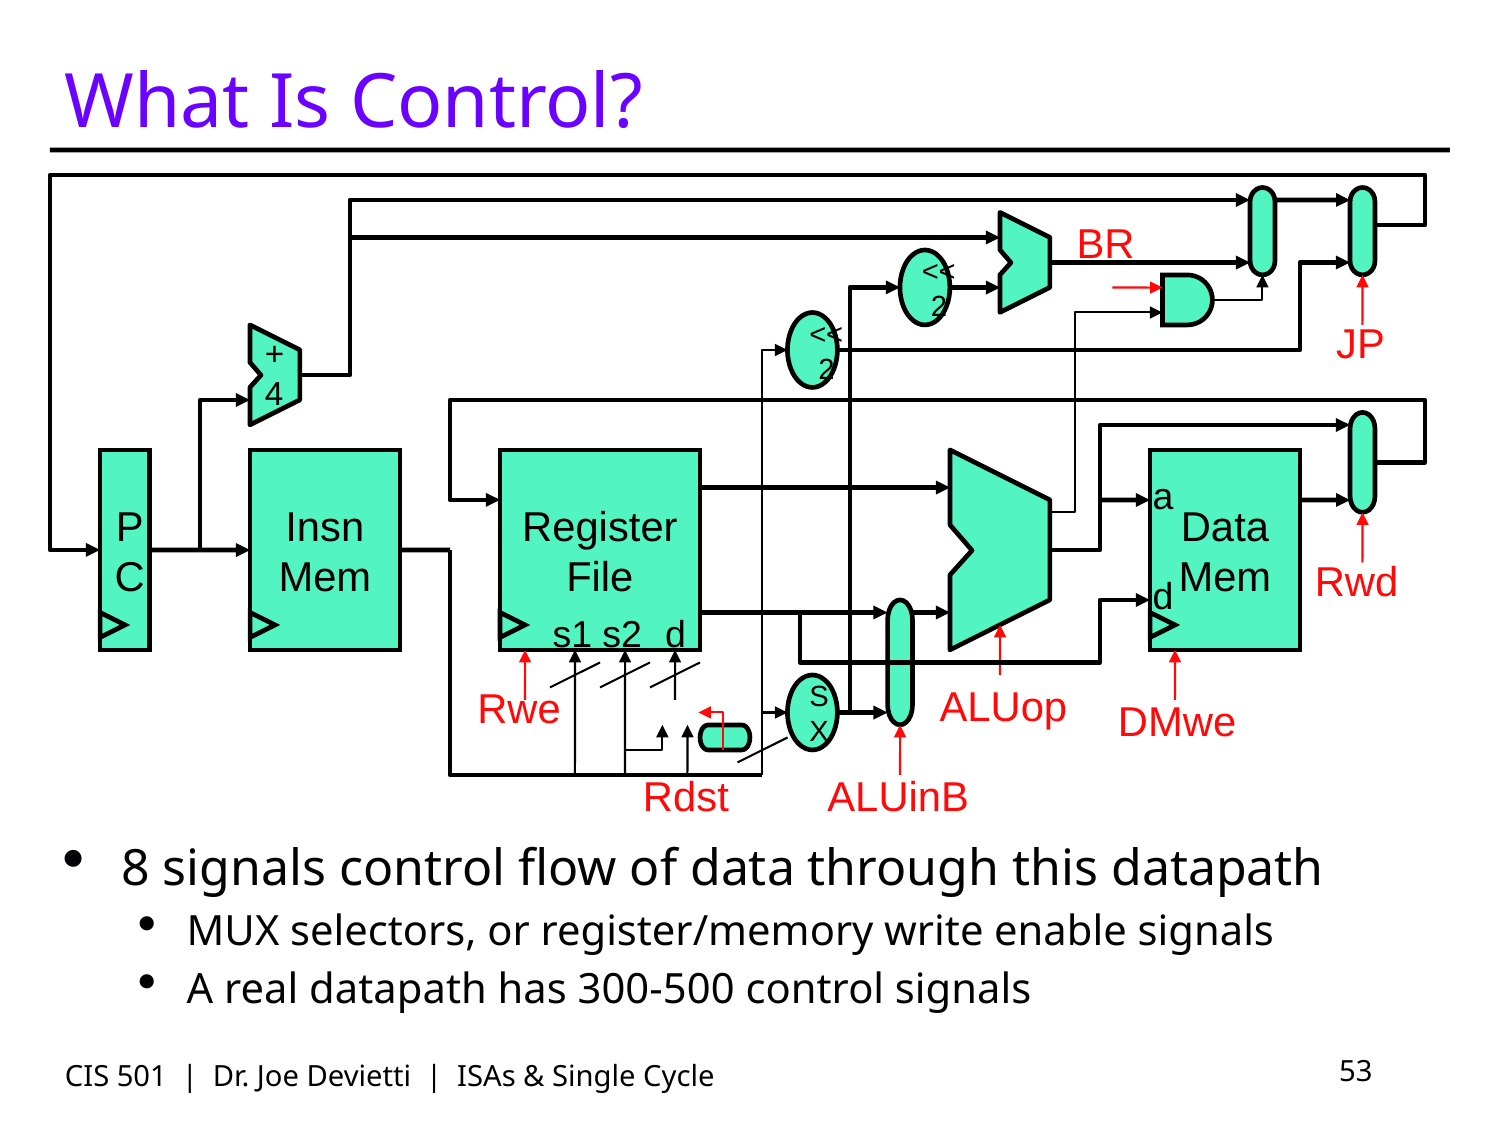

What Is Control?
BR
<<
2
JP
<<
2
+
4
P
C
Insn
Mem
Register
File
Data
Mem
a
Rwd
d
s1
s2
d
ALUop
Rwe
S
X
DMwe
Rdst
ALUinB
8 signals control flow of data through this datapath
MUX selectors, or register/memory write enable signals
A real datapath has 300-500 control signals
CIS 501 | Dr. Joe Devietti | ISAs & Single Cycle